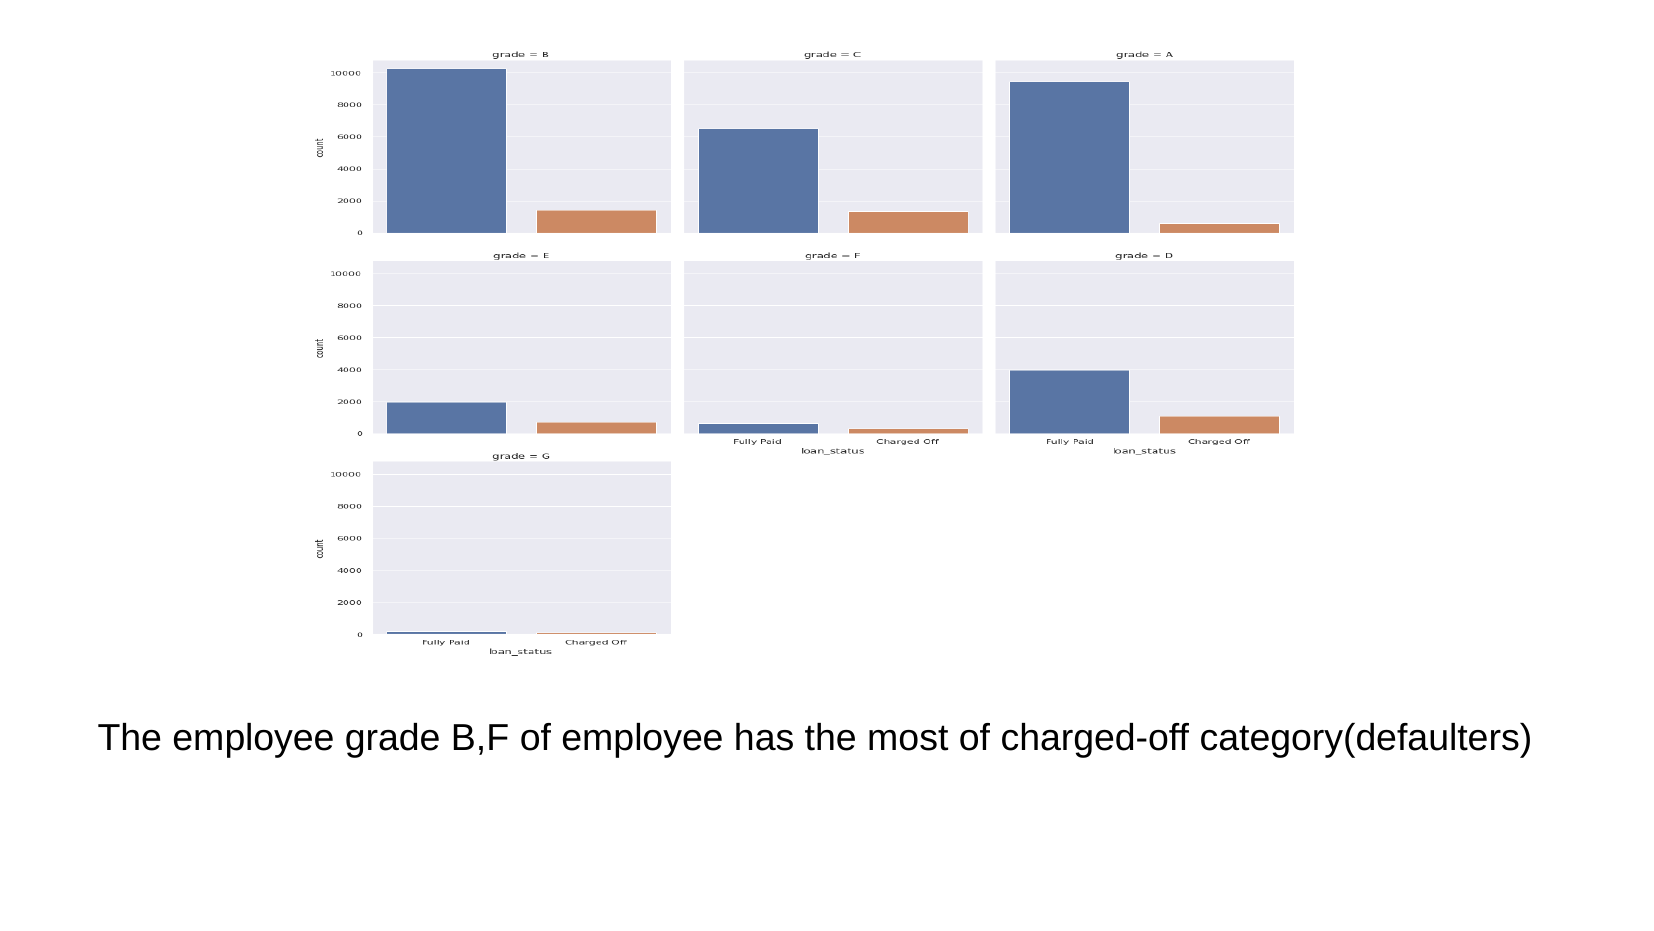

The employee grade B,F of employee has the most of charged-off category(defaulters)